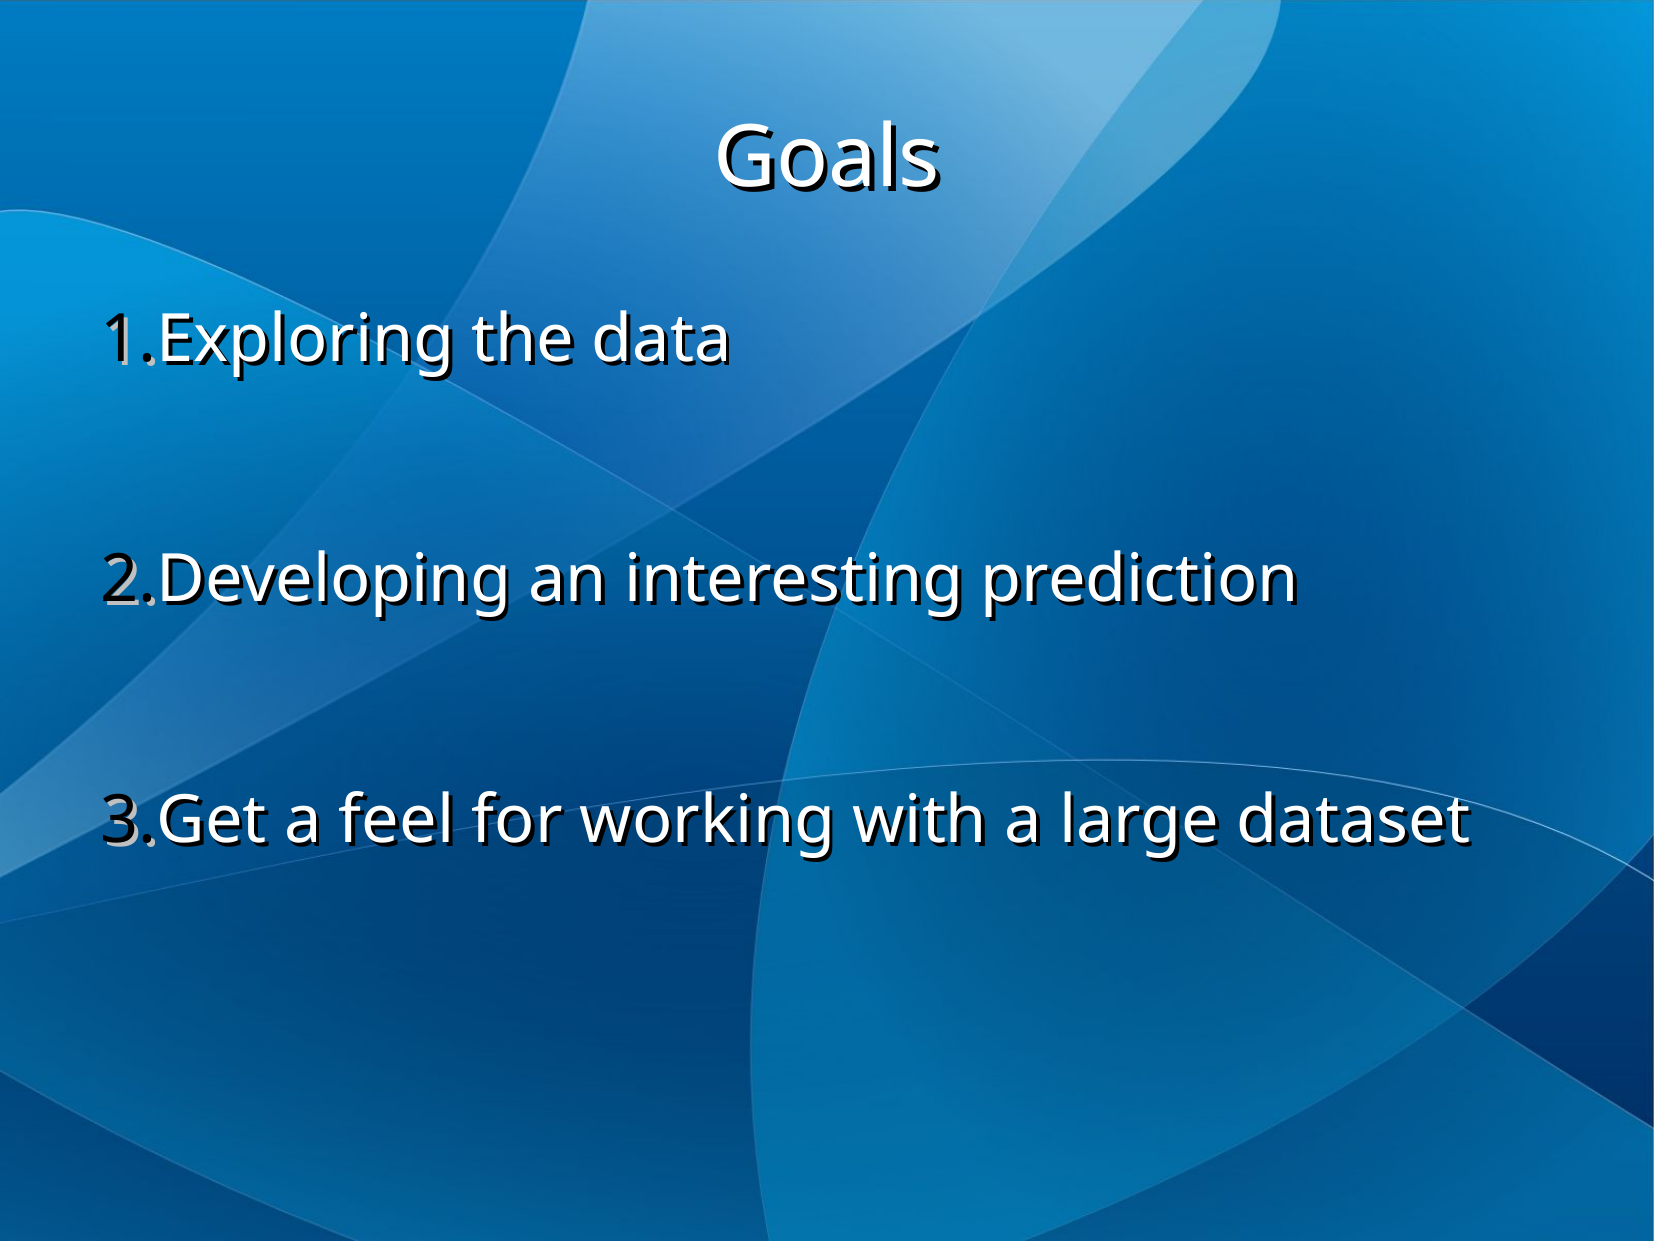

# Goals
Exploring the data
Developing an interesting prediction
Get a feel for working with a large dataset